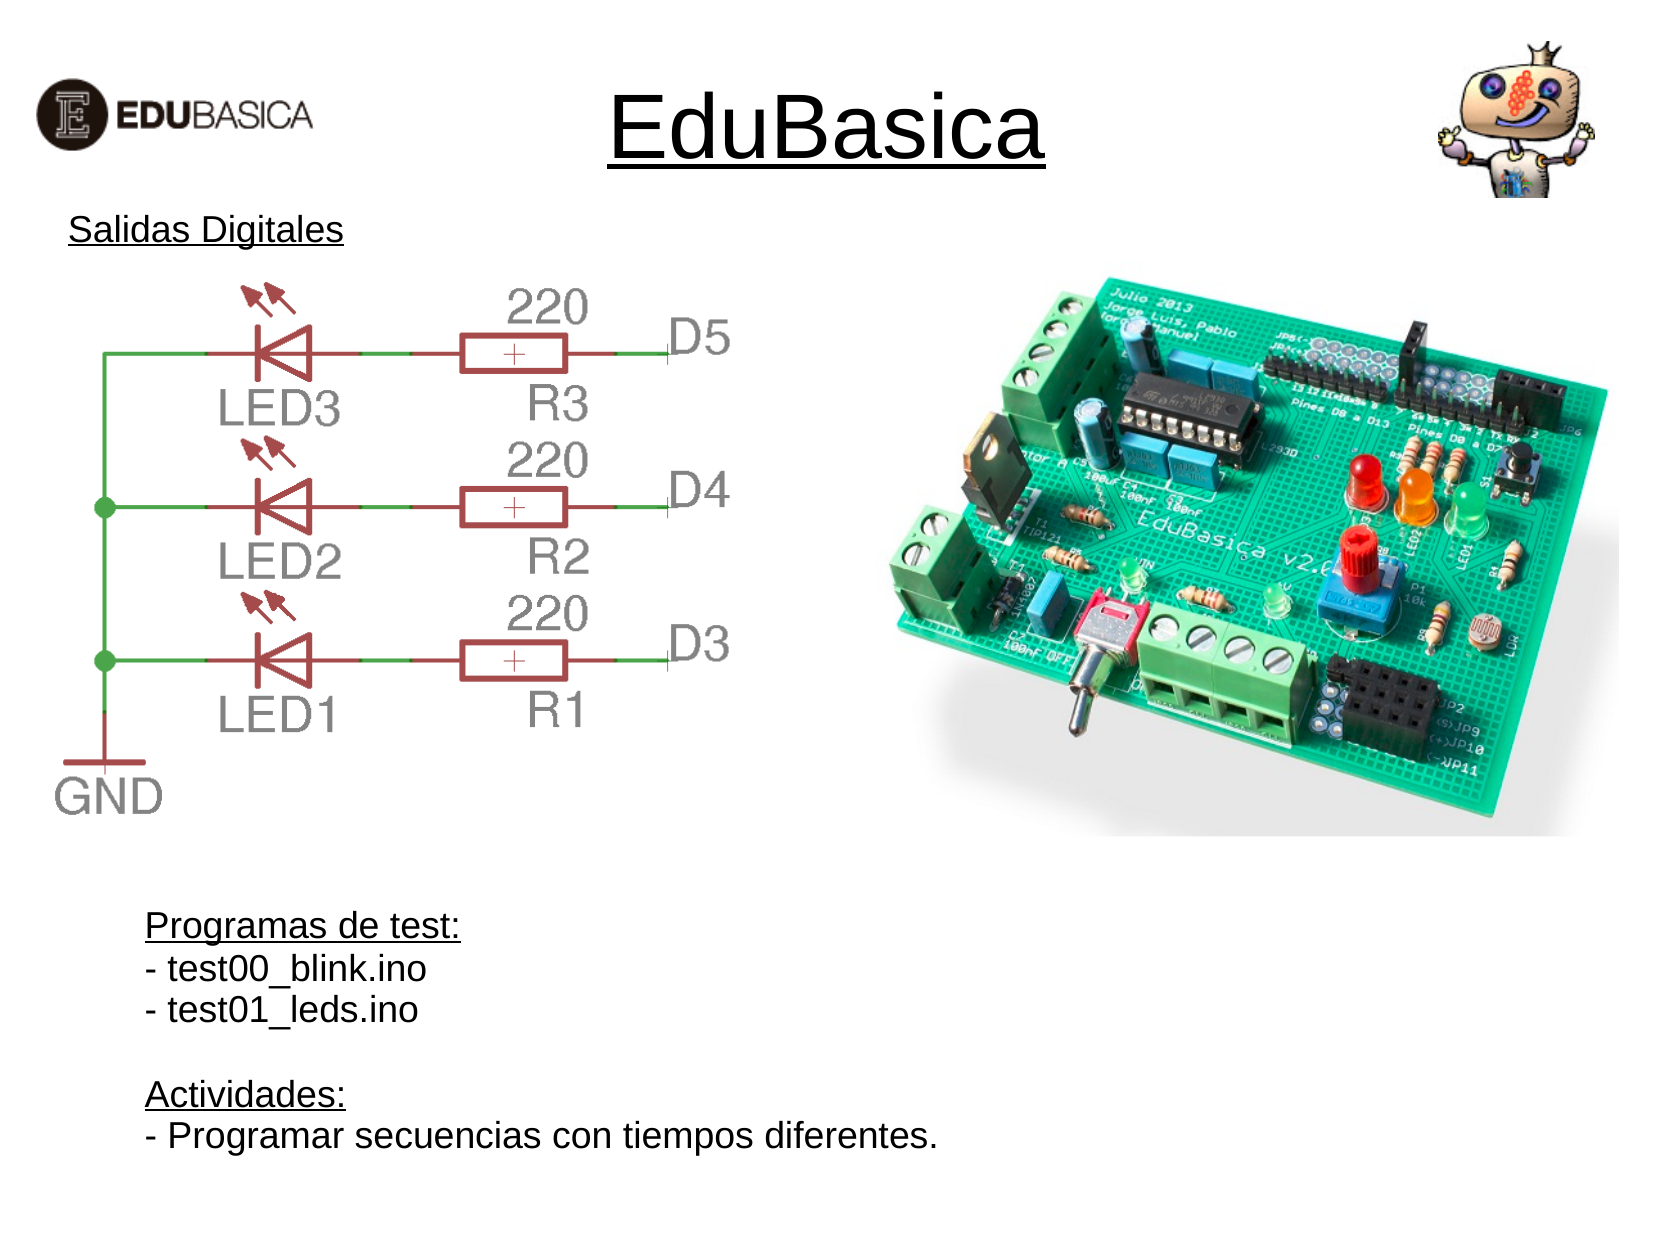

# EduBasica
Salidas Digitales
Programas de test:
- test00_blink.ino
- test01_leds.ino
Actividades:
- Programar secuencias con tiempos diferentes.